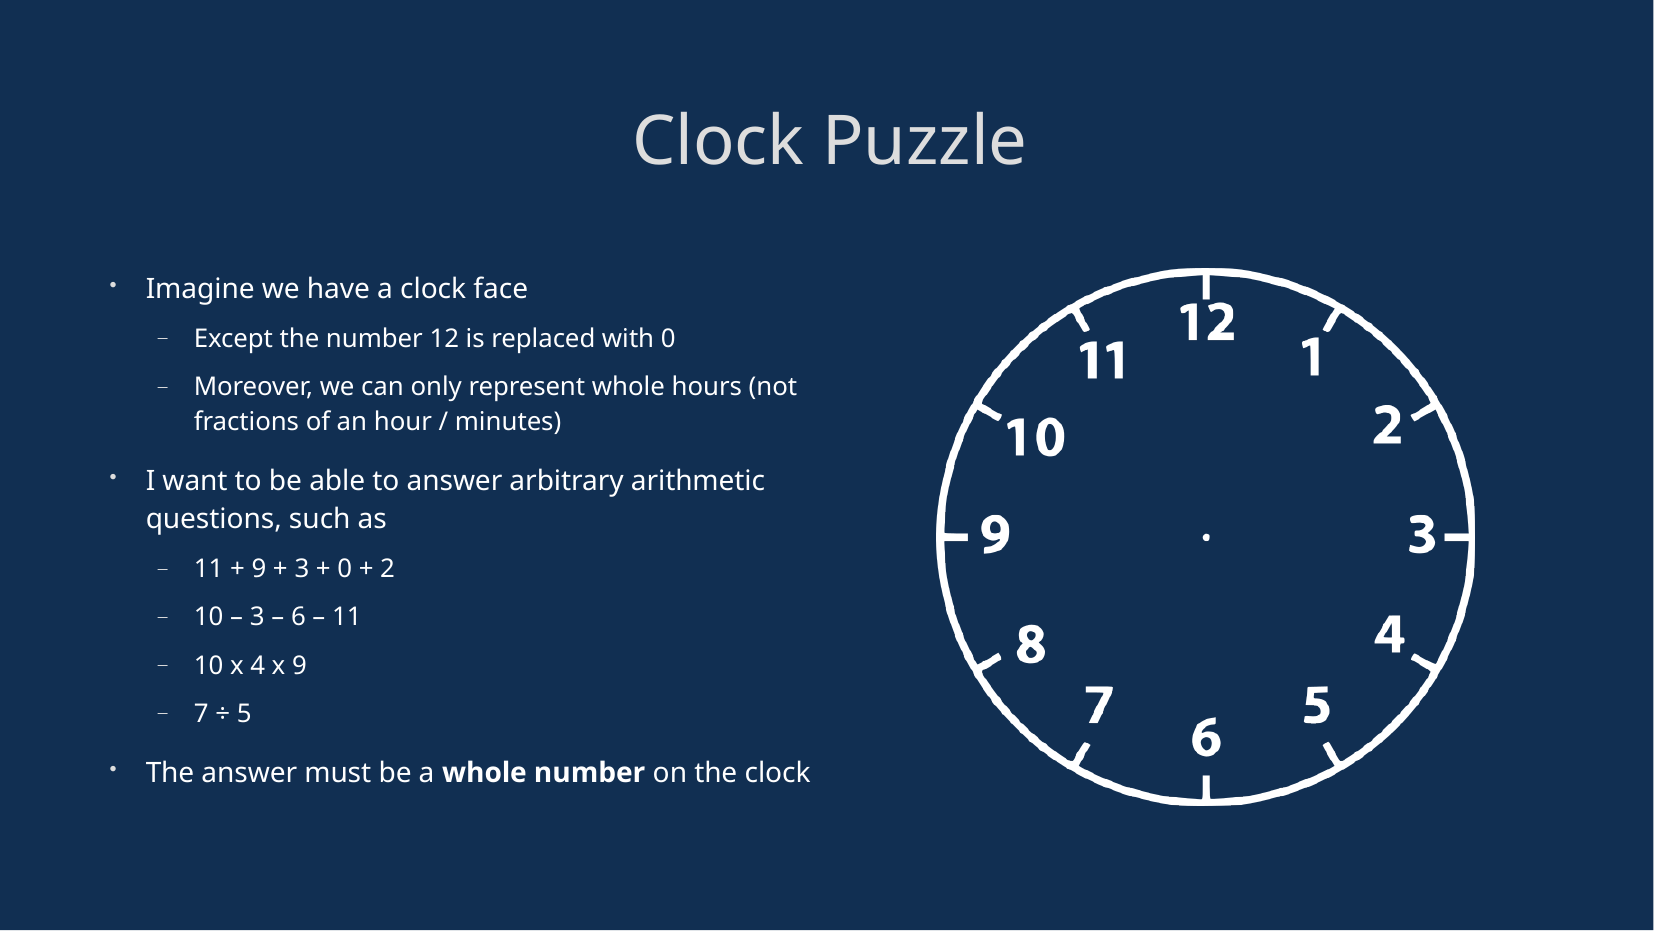

# Clock Puzzle
Imagine we have a clock face
Except the number 12 is replaced with 0
Moreover, we can only represent whole hours (not fractions of an hour / minutes)
I want to be able to answer arbitrary arithmetic questions, such as
11 + 9 + 3 + 0 + 2
10 – 3 – 6 – 11
10 x 4 x 9
7 ÷ 5
The answer must be a whole number on the clock